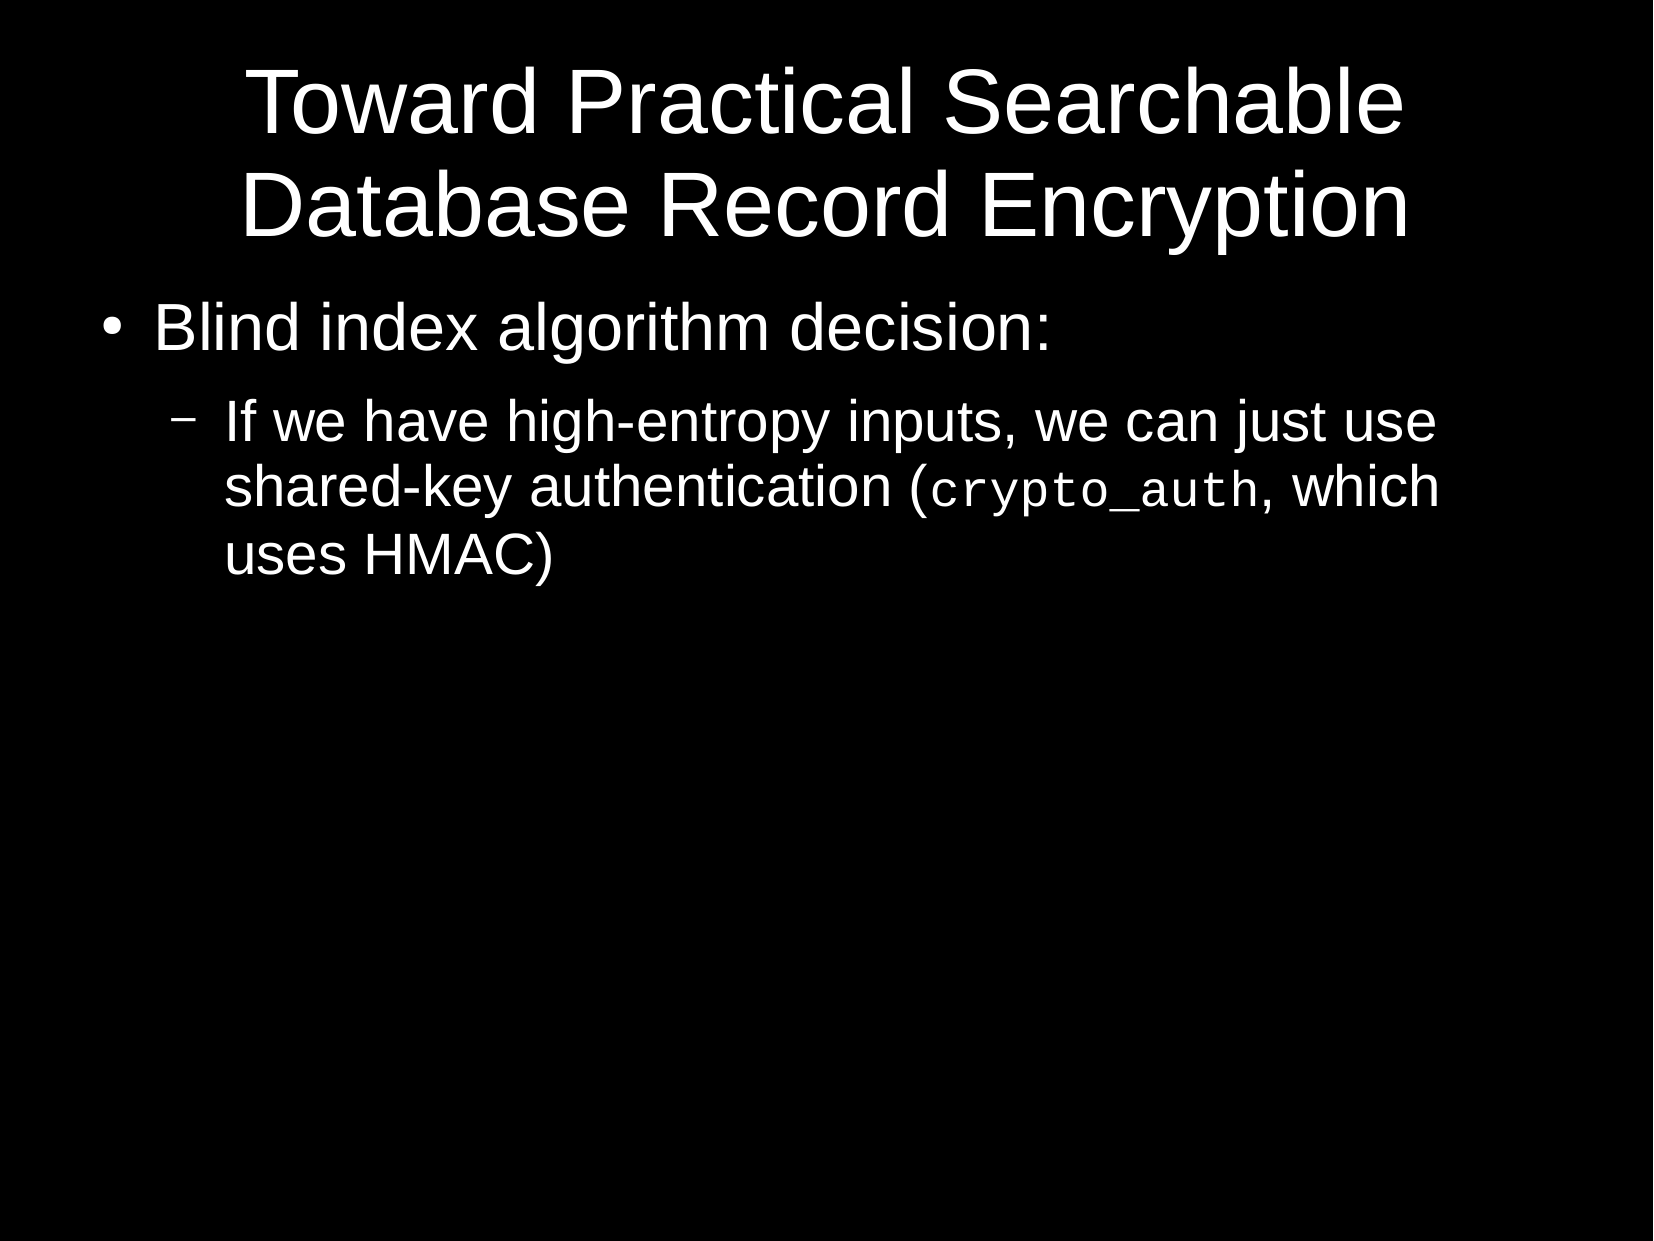

# Toward Practical Searchable Database Record Encryption
Blind index algorithm decision:
If we have high-entropy inputs, we can just use shared-key authentication (crypto_auth, which uses HMAC)